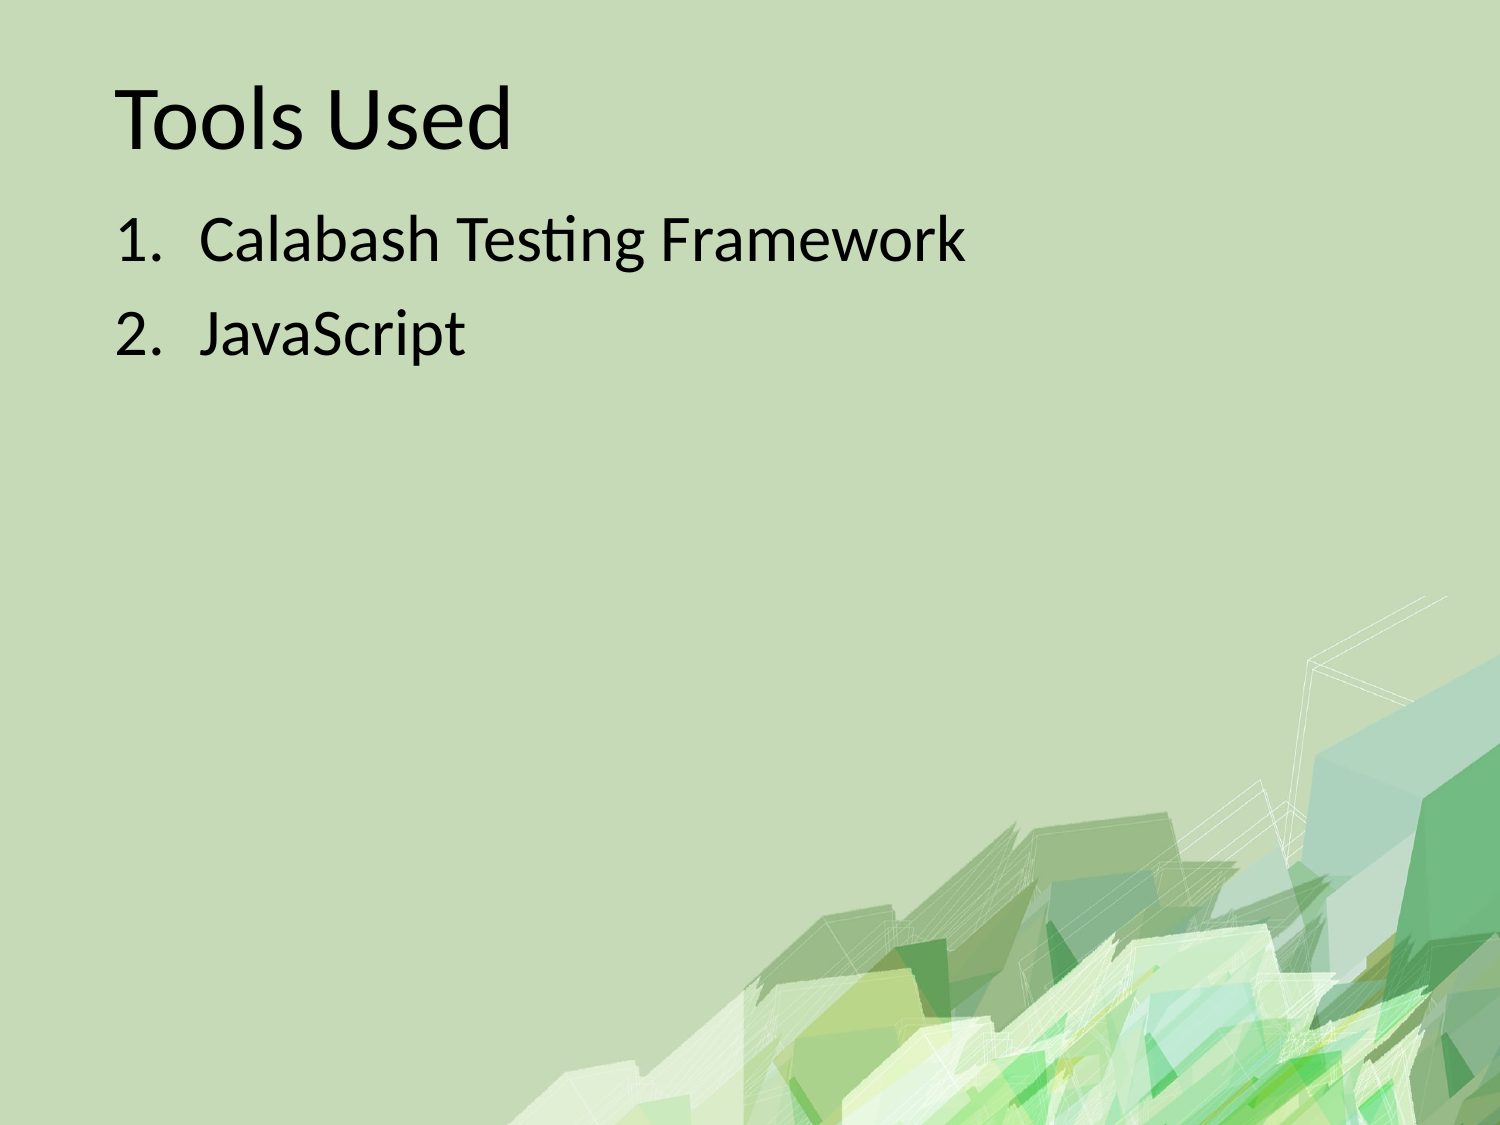

# Tools Used
Calabash Testing Framework
JavaScript